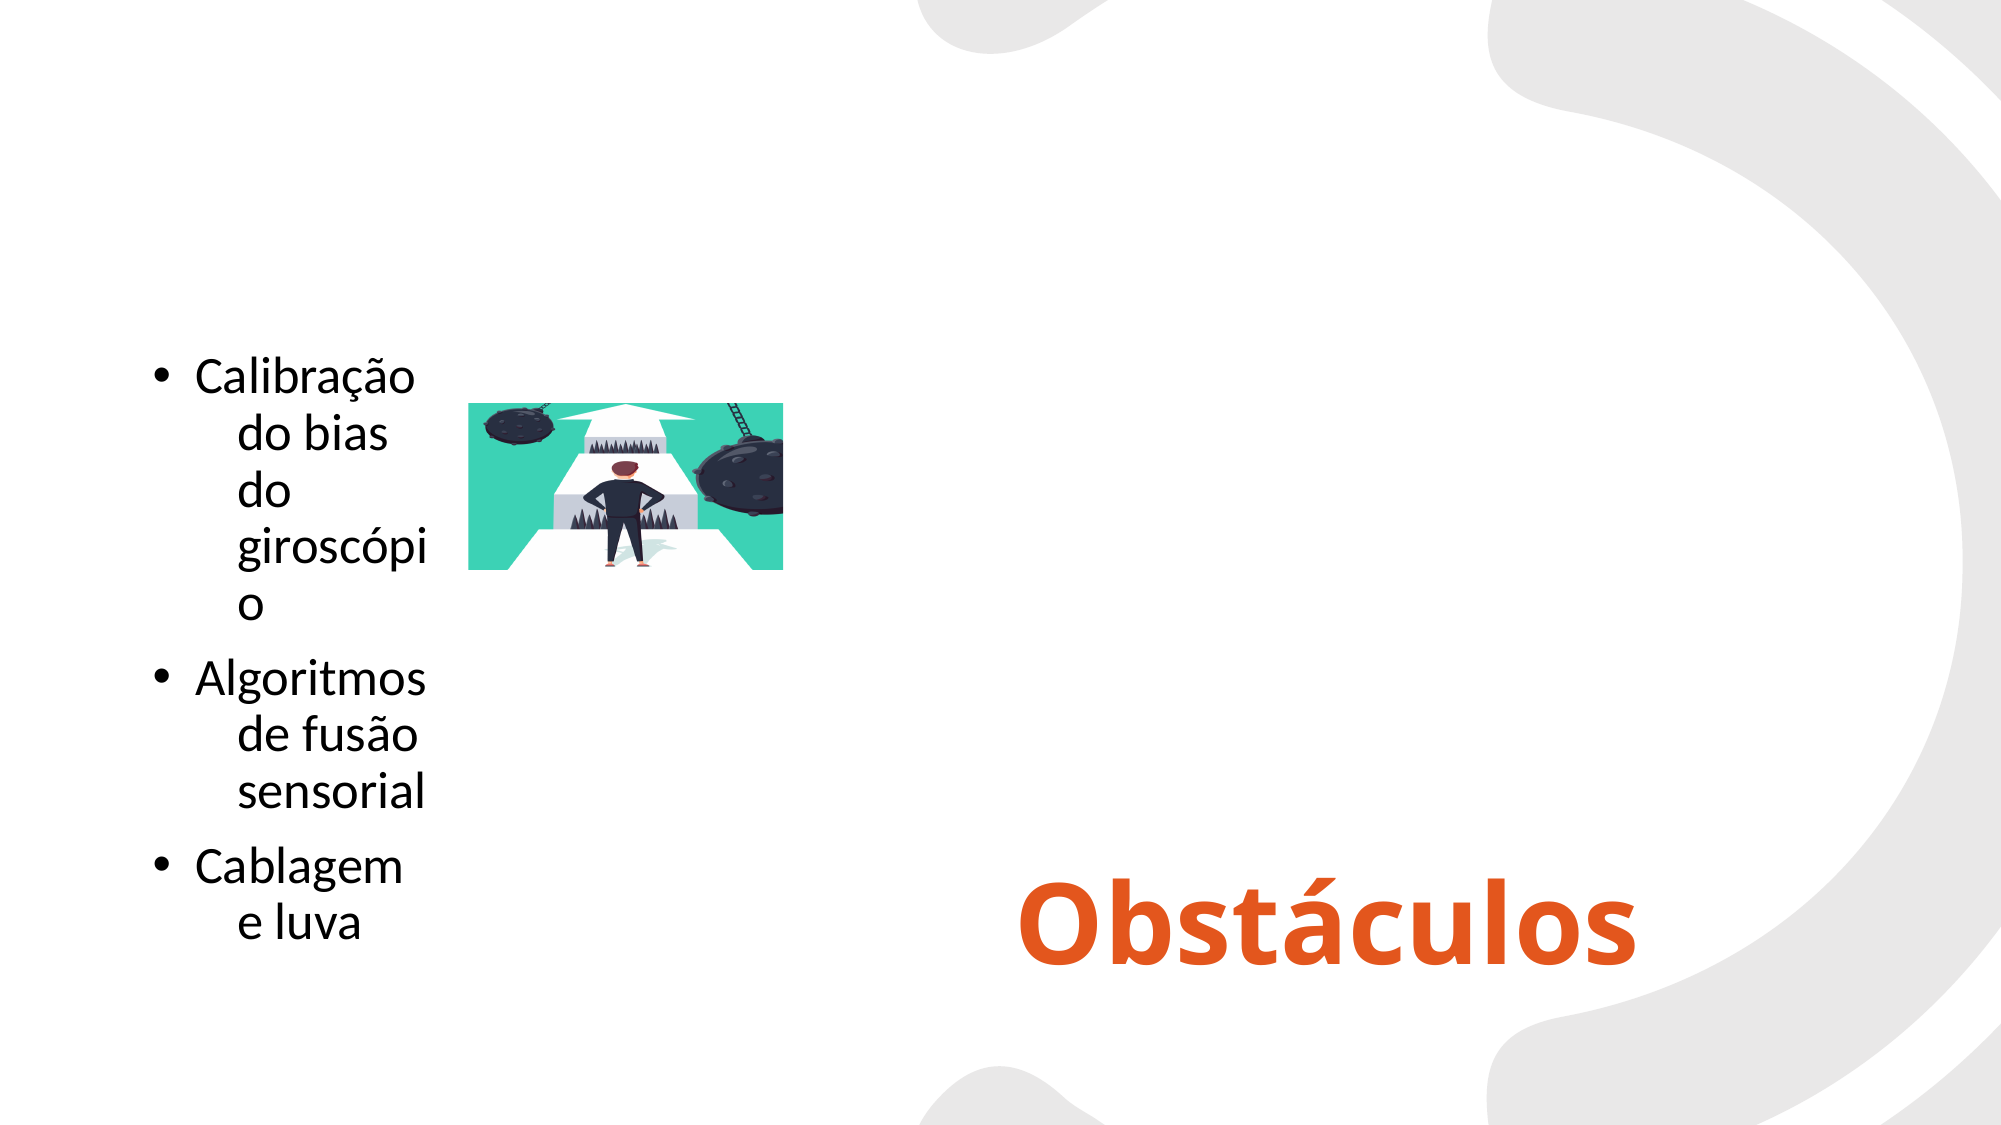

# Obstáculos
Calibração do bias do giroscópio
Algoritmos de fusão sensorial
Cablagem e luva